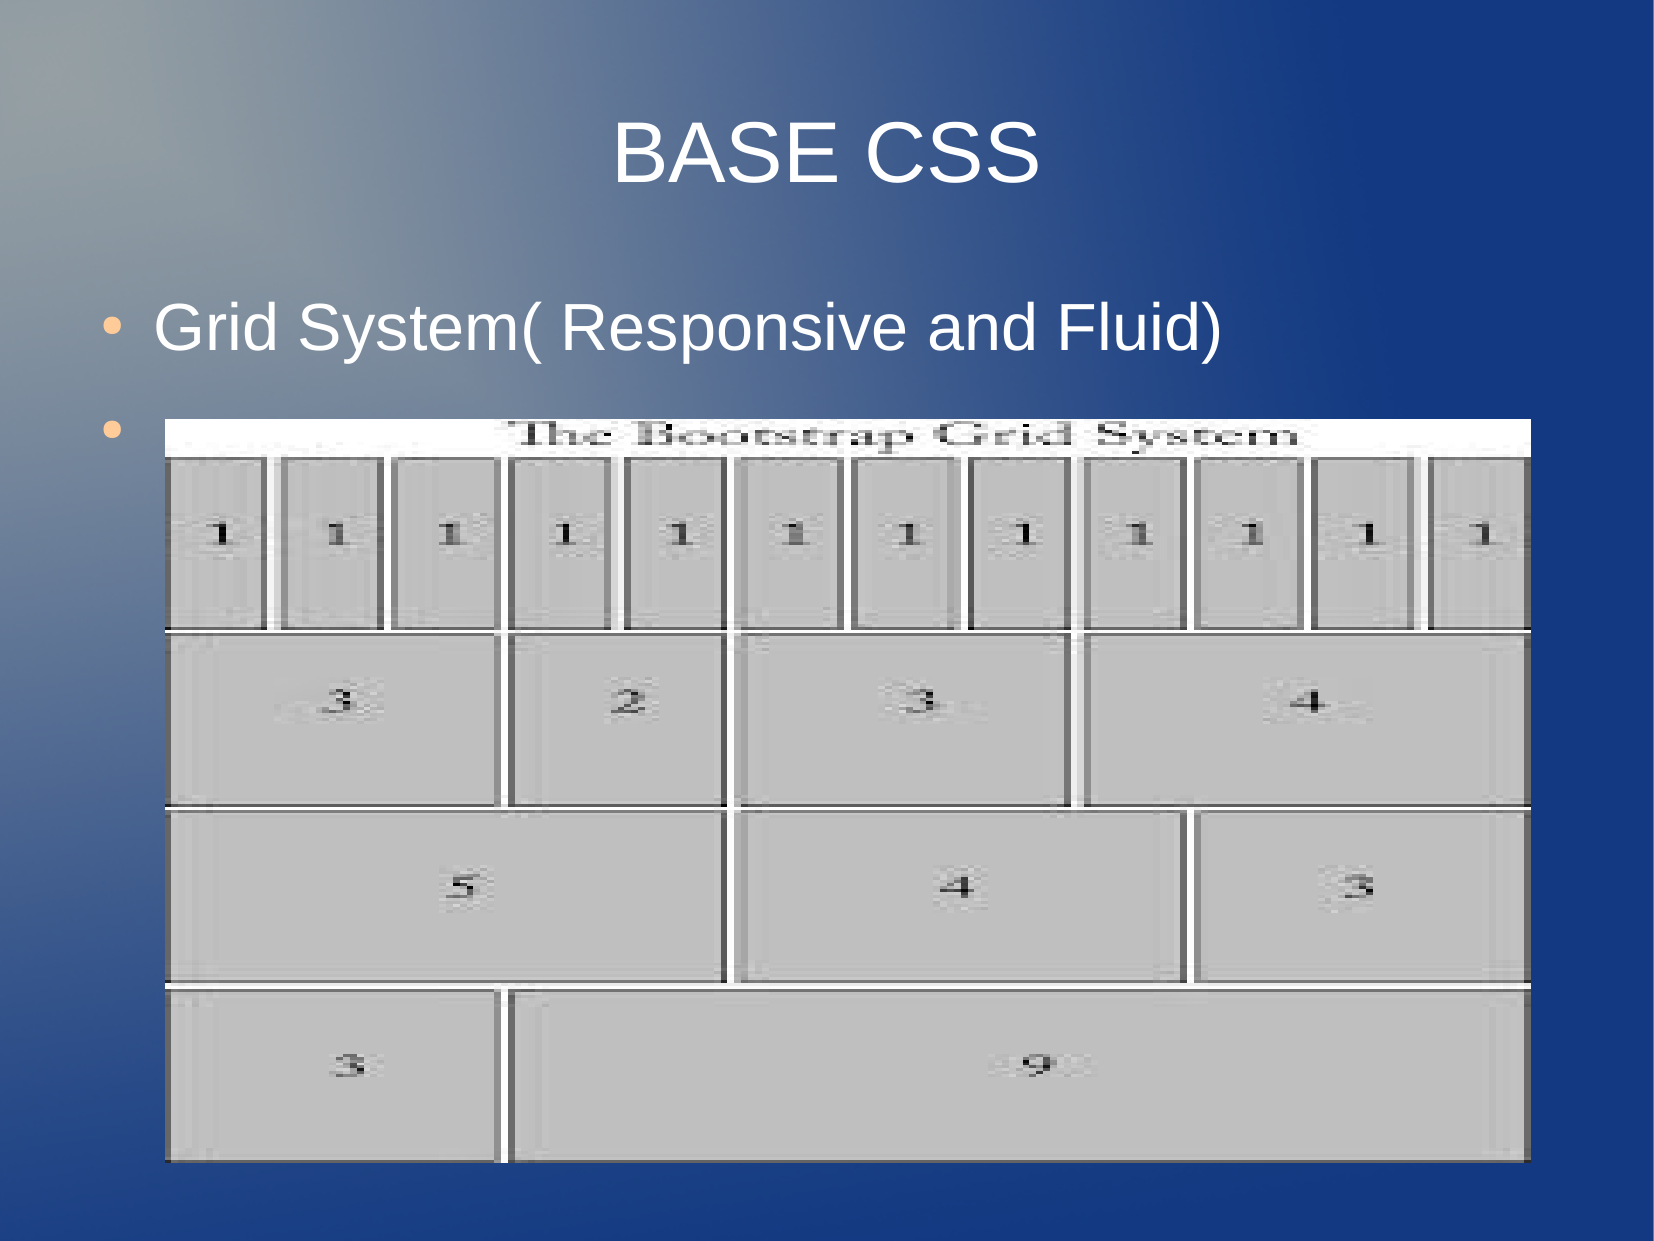

# BASE CSS
Grid System( Responsive and Fluid)